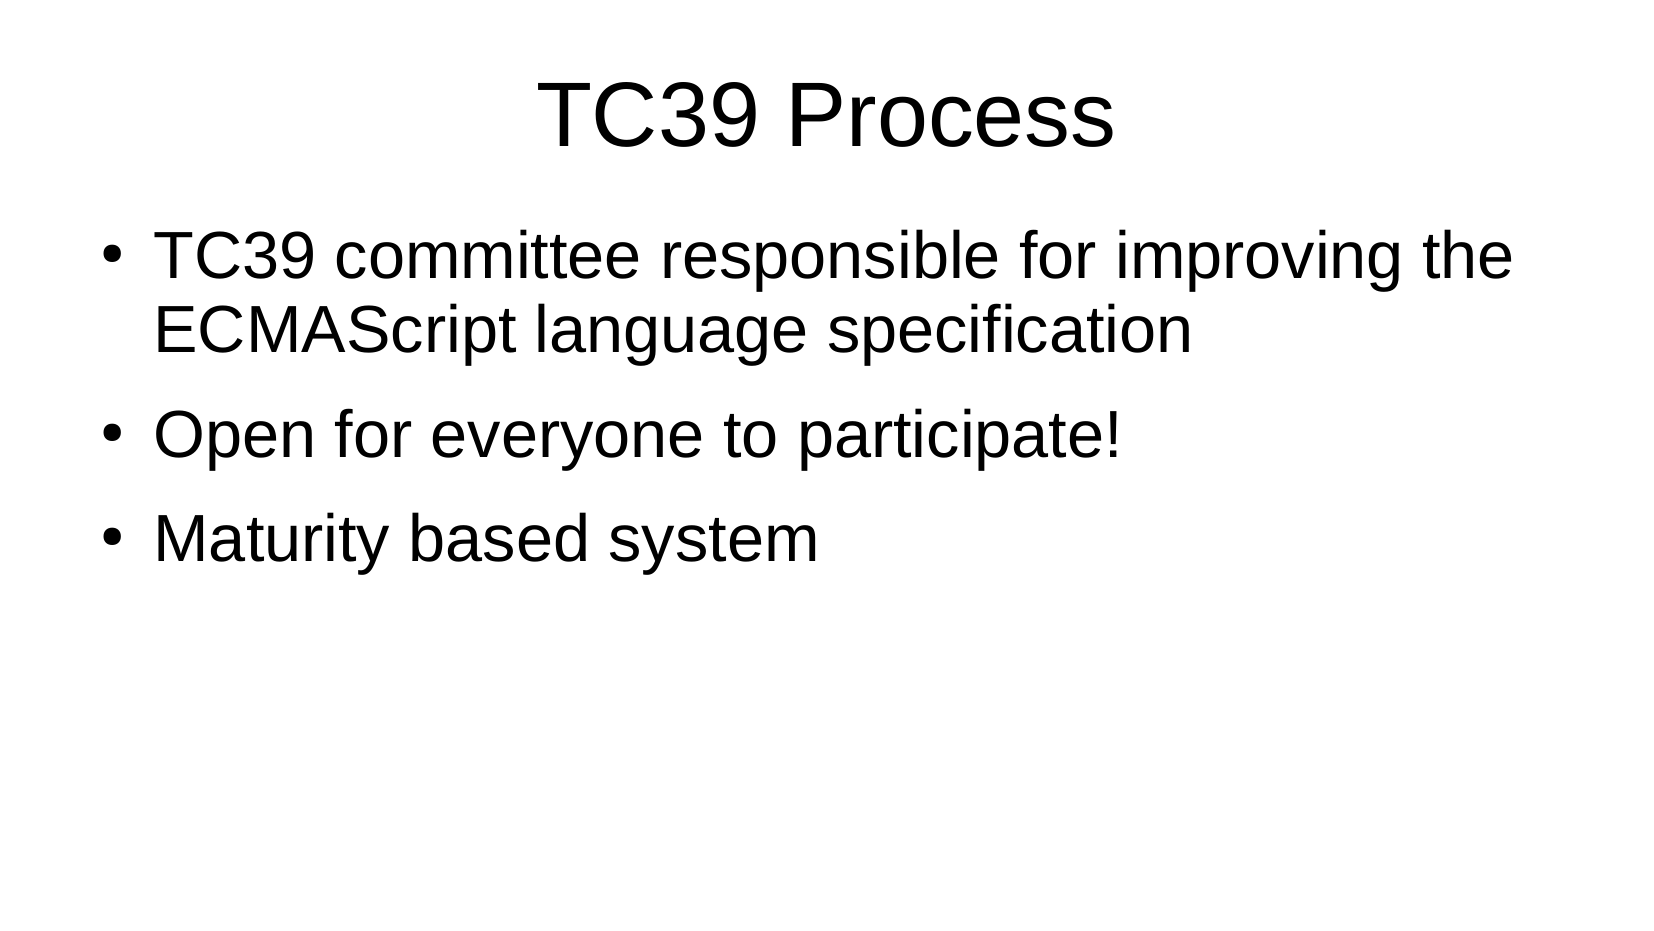

# TC39 Process
TC39 committee responsible for improving the ECMAScript language specification
Open for everyone to participate!
Maturity based system